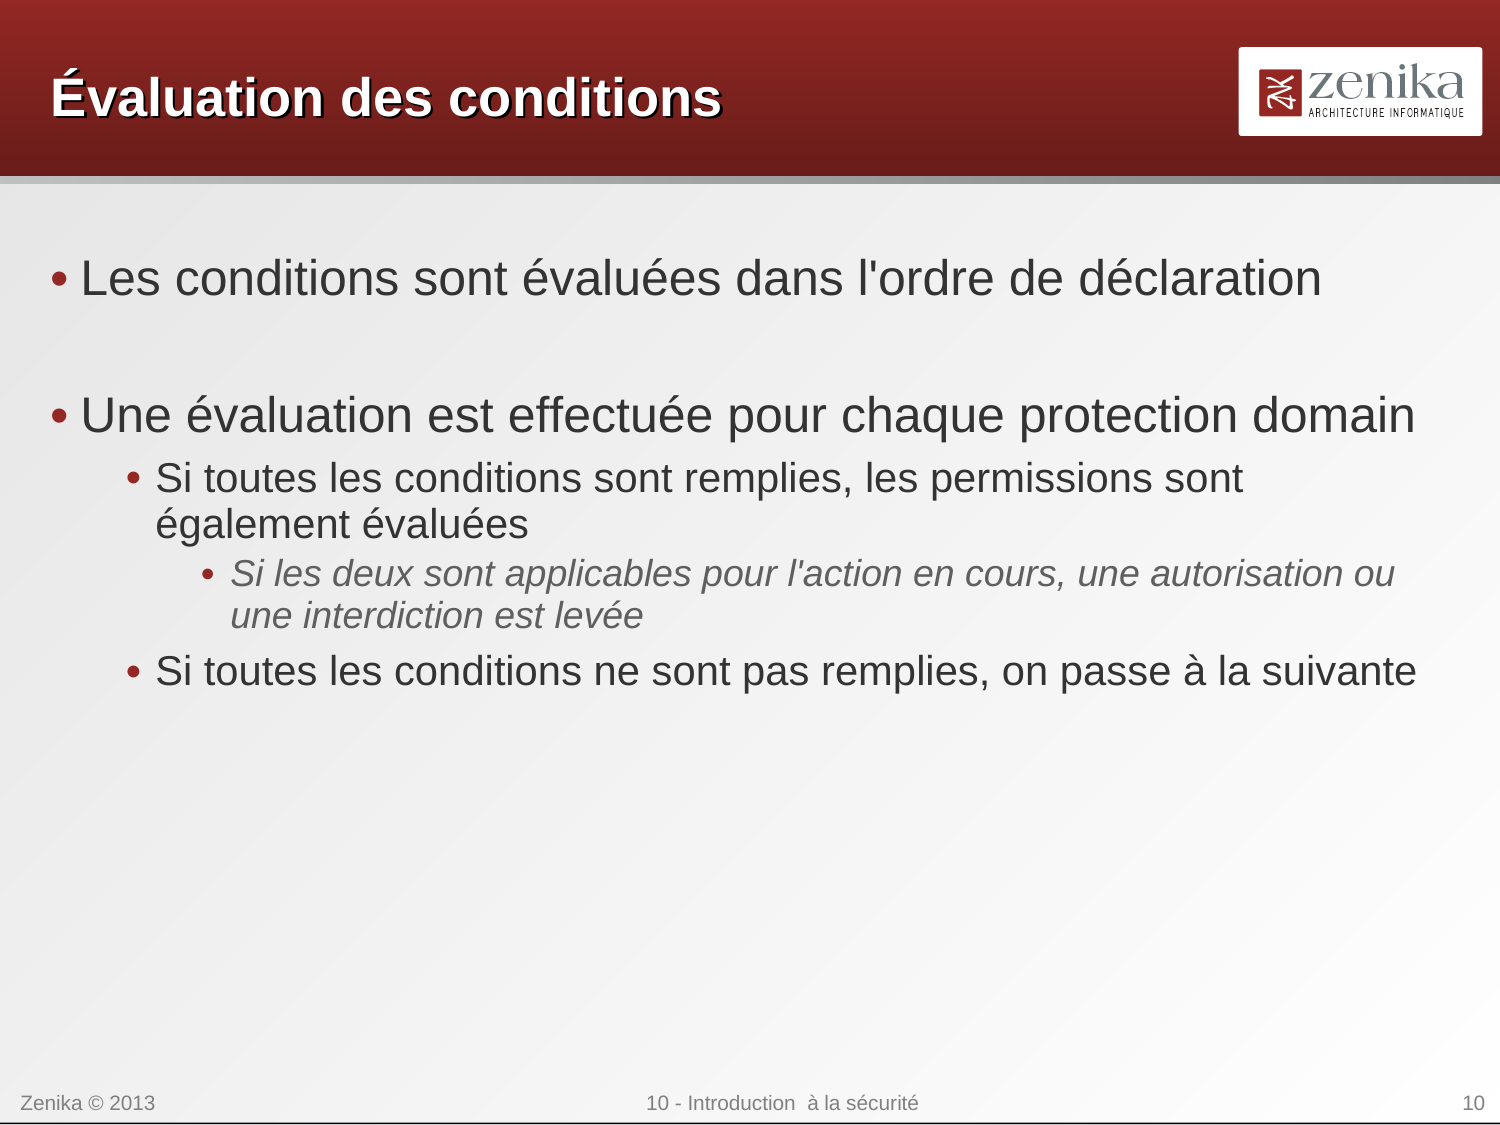

# Évaluation des conditions
Les conditions sont évaluées dans l'ordre de déclaration
Une évaluation est effectuée pour chaque protection domain
Si toutes les conditions sont remplies, les permissions sont également évaluées
Si les deux sont applicables pour l'action en cours, une autorisation ou une interdiction est levée
Si toutes les conditions ne sont pas remplies, on passe à la suivante